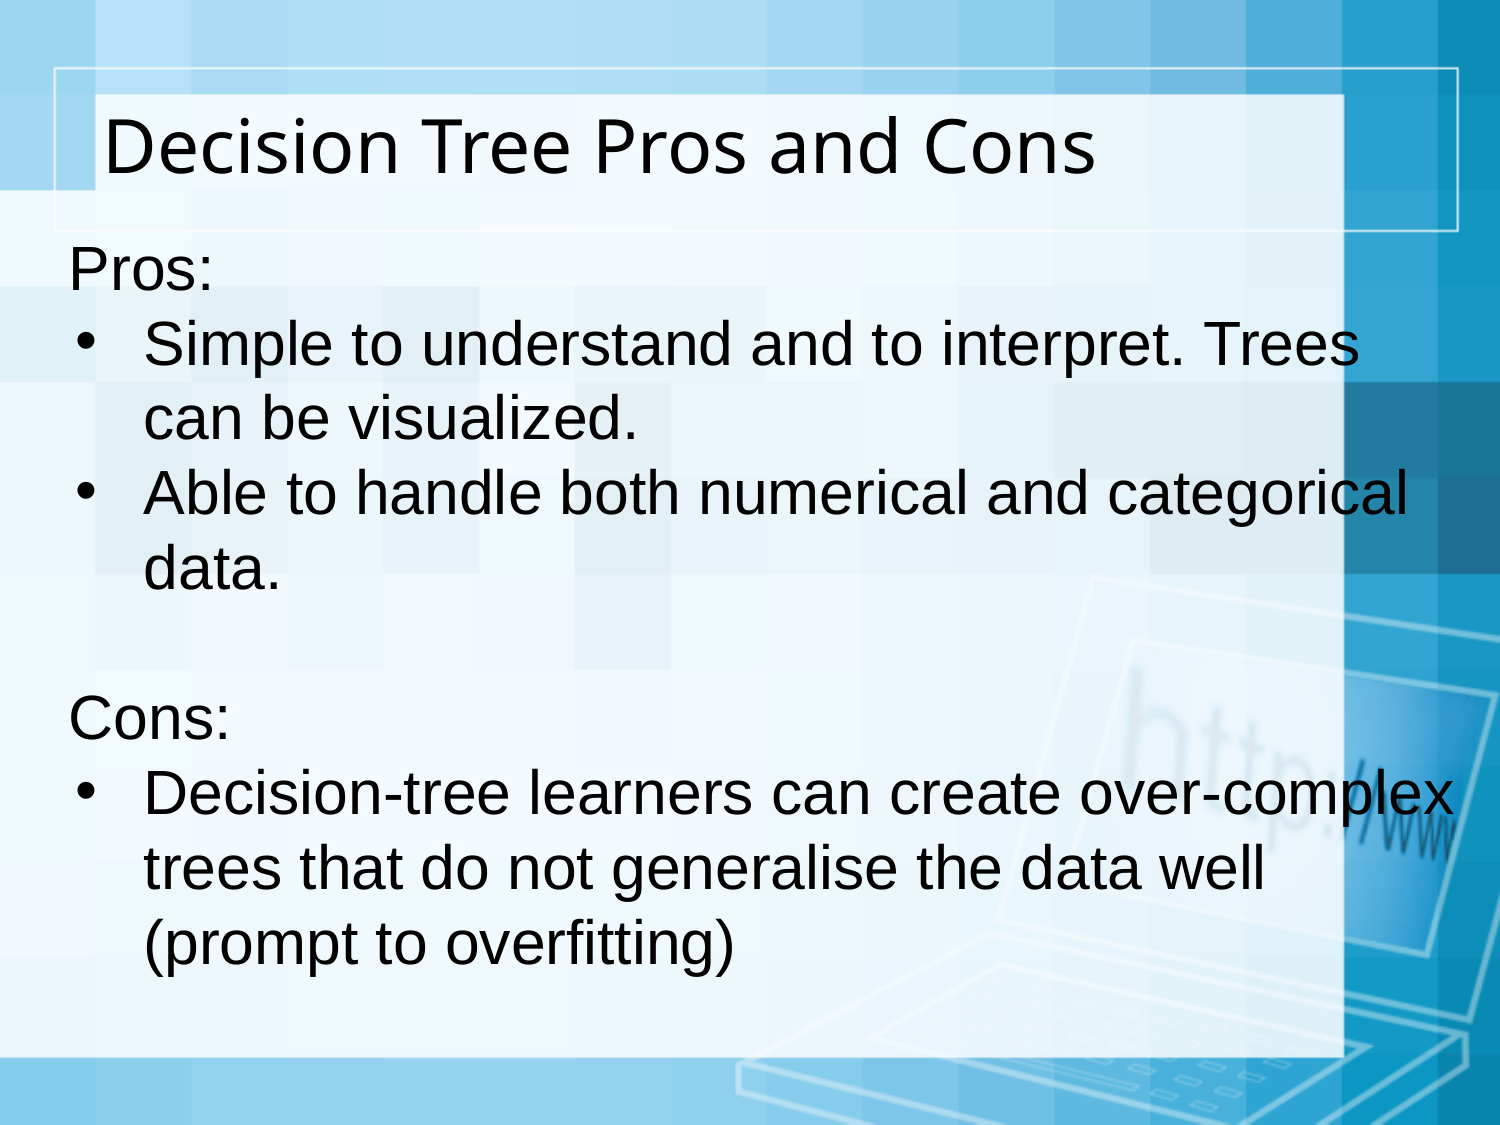

# Decision Tree Pros and Cons
Pros:
Simple to understand and to interpret. Trees can be visualized.
Able to handle both numerical and categorical data.
Cons:
Decision-tree learners can create over-complex trees that do not generalise the data well (prompt to overfitting)